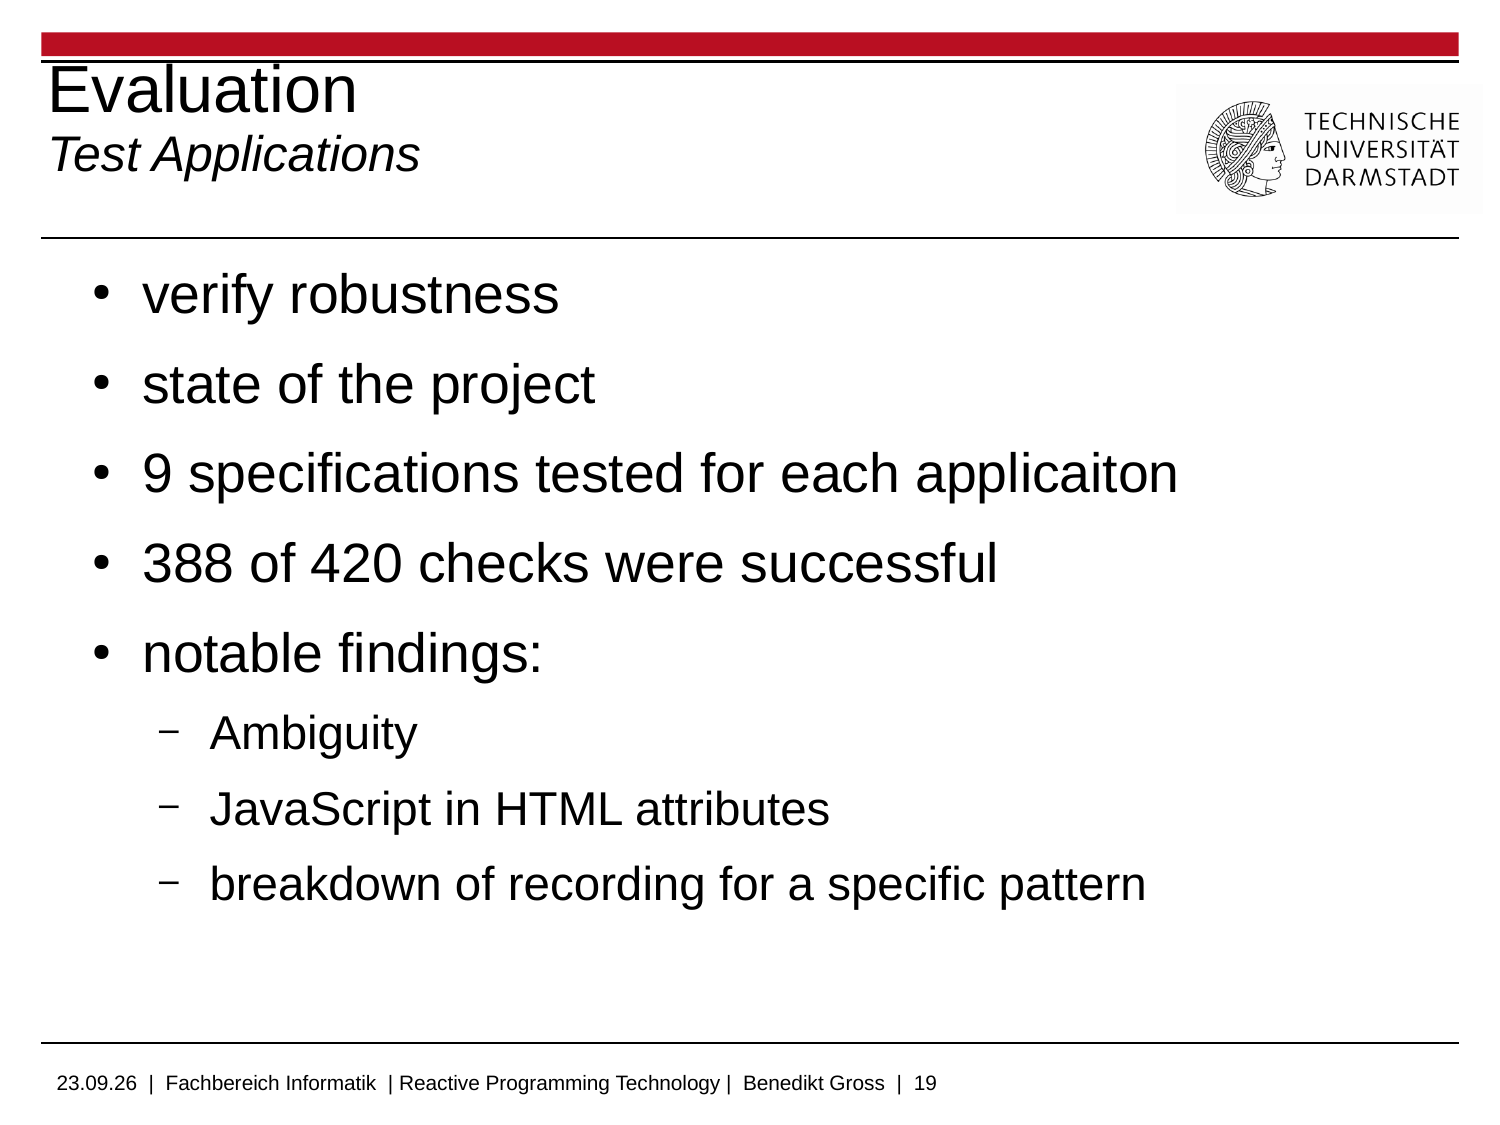

# Evaluation Test Applications
verify robustness
state of the project
9 specifications tested for each applicaiton
388 of 420 checks were successful
notable findings:
Ambiguity
JavaScript in HTML attributes
breakdown of recording for a specific pattern